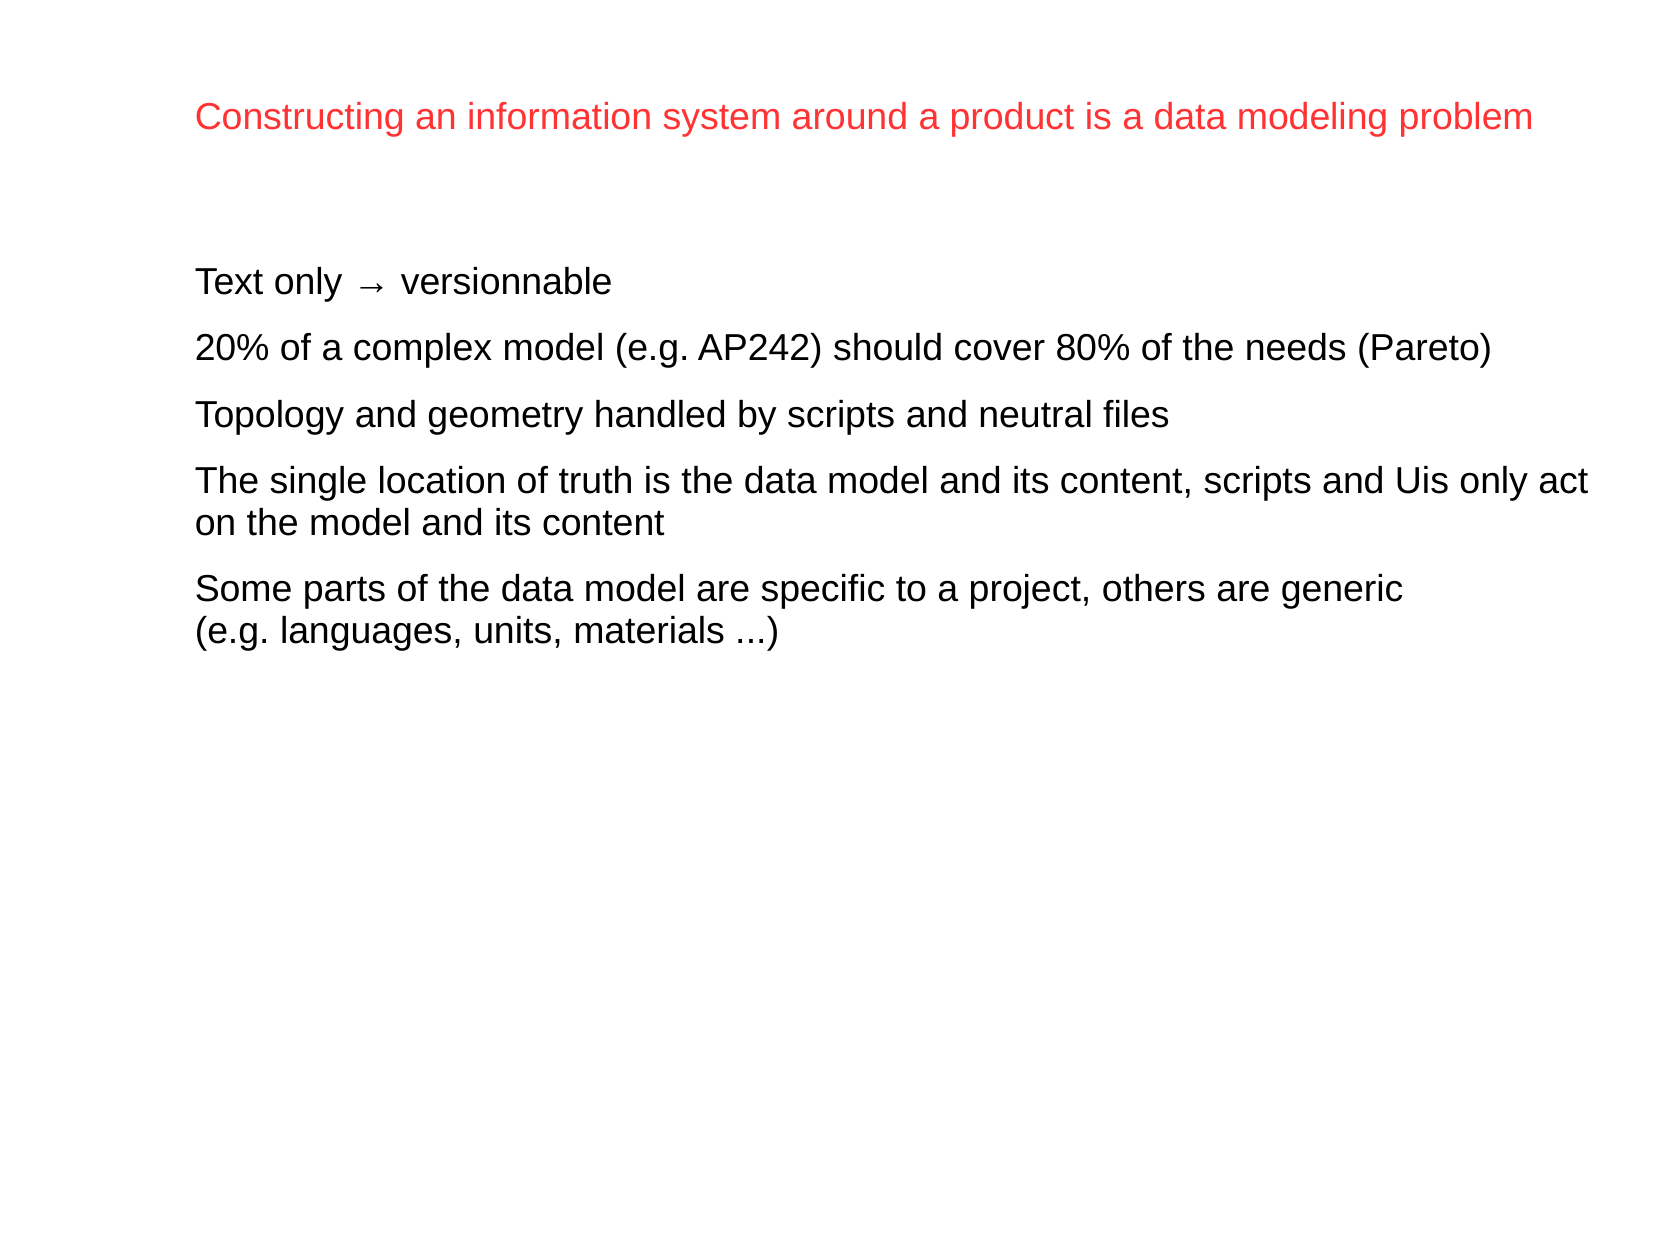

Constructing an information system around a product is a data modeling problem
Text only → versionnable
20% of a complex model (e.g. AP242) should cover 80% of the needs (Pareto)
Topology and geometry handled by scripts and neutral files
The single location of truth is the data model and its content, scripts and Uis only act
on the model and its content
Some parts of the data model are specific to a project, others are generic
(e.g. languages, units, materials ...)